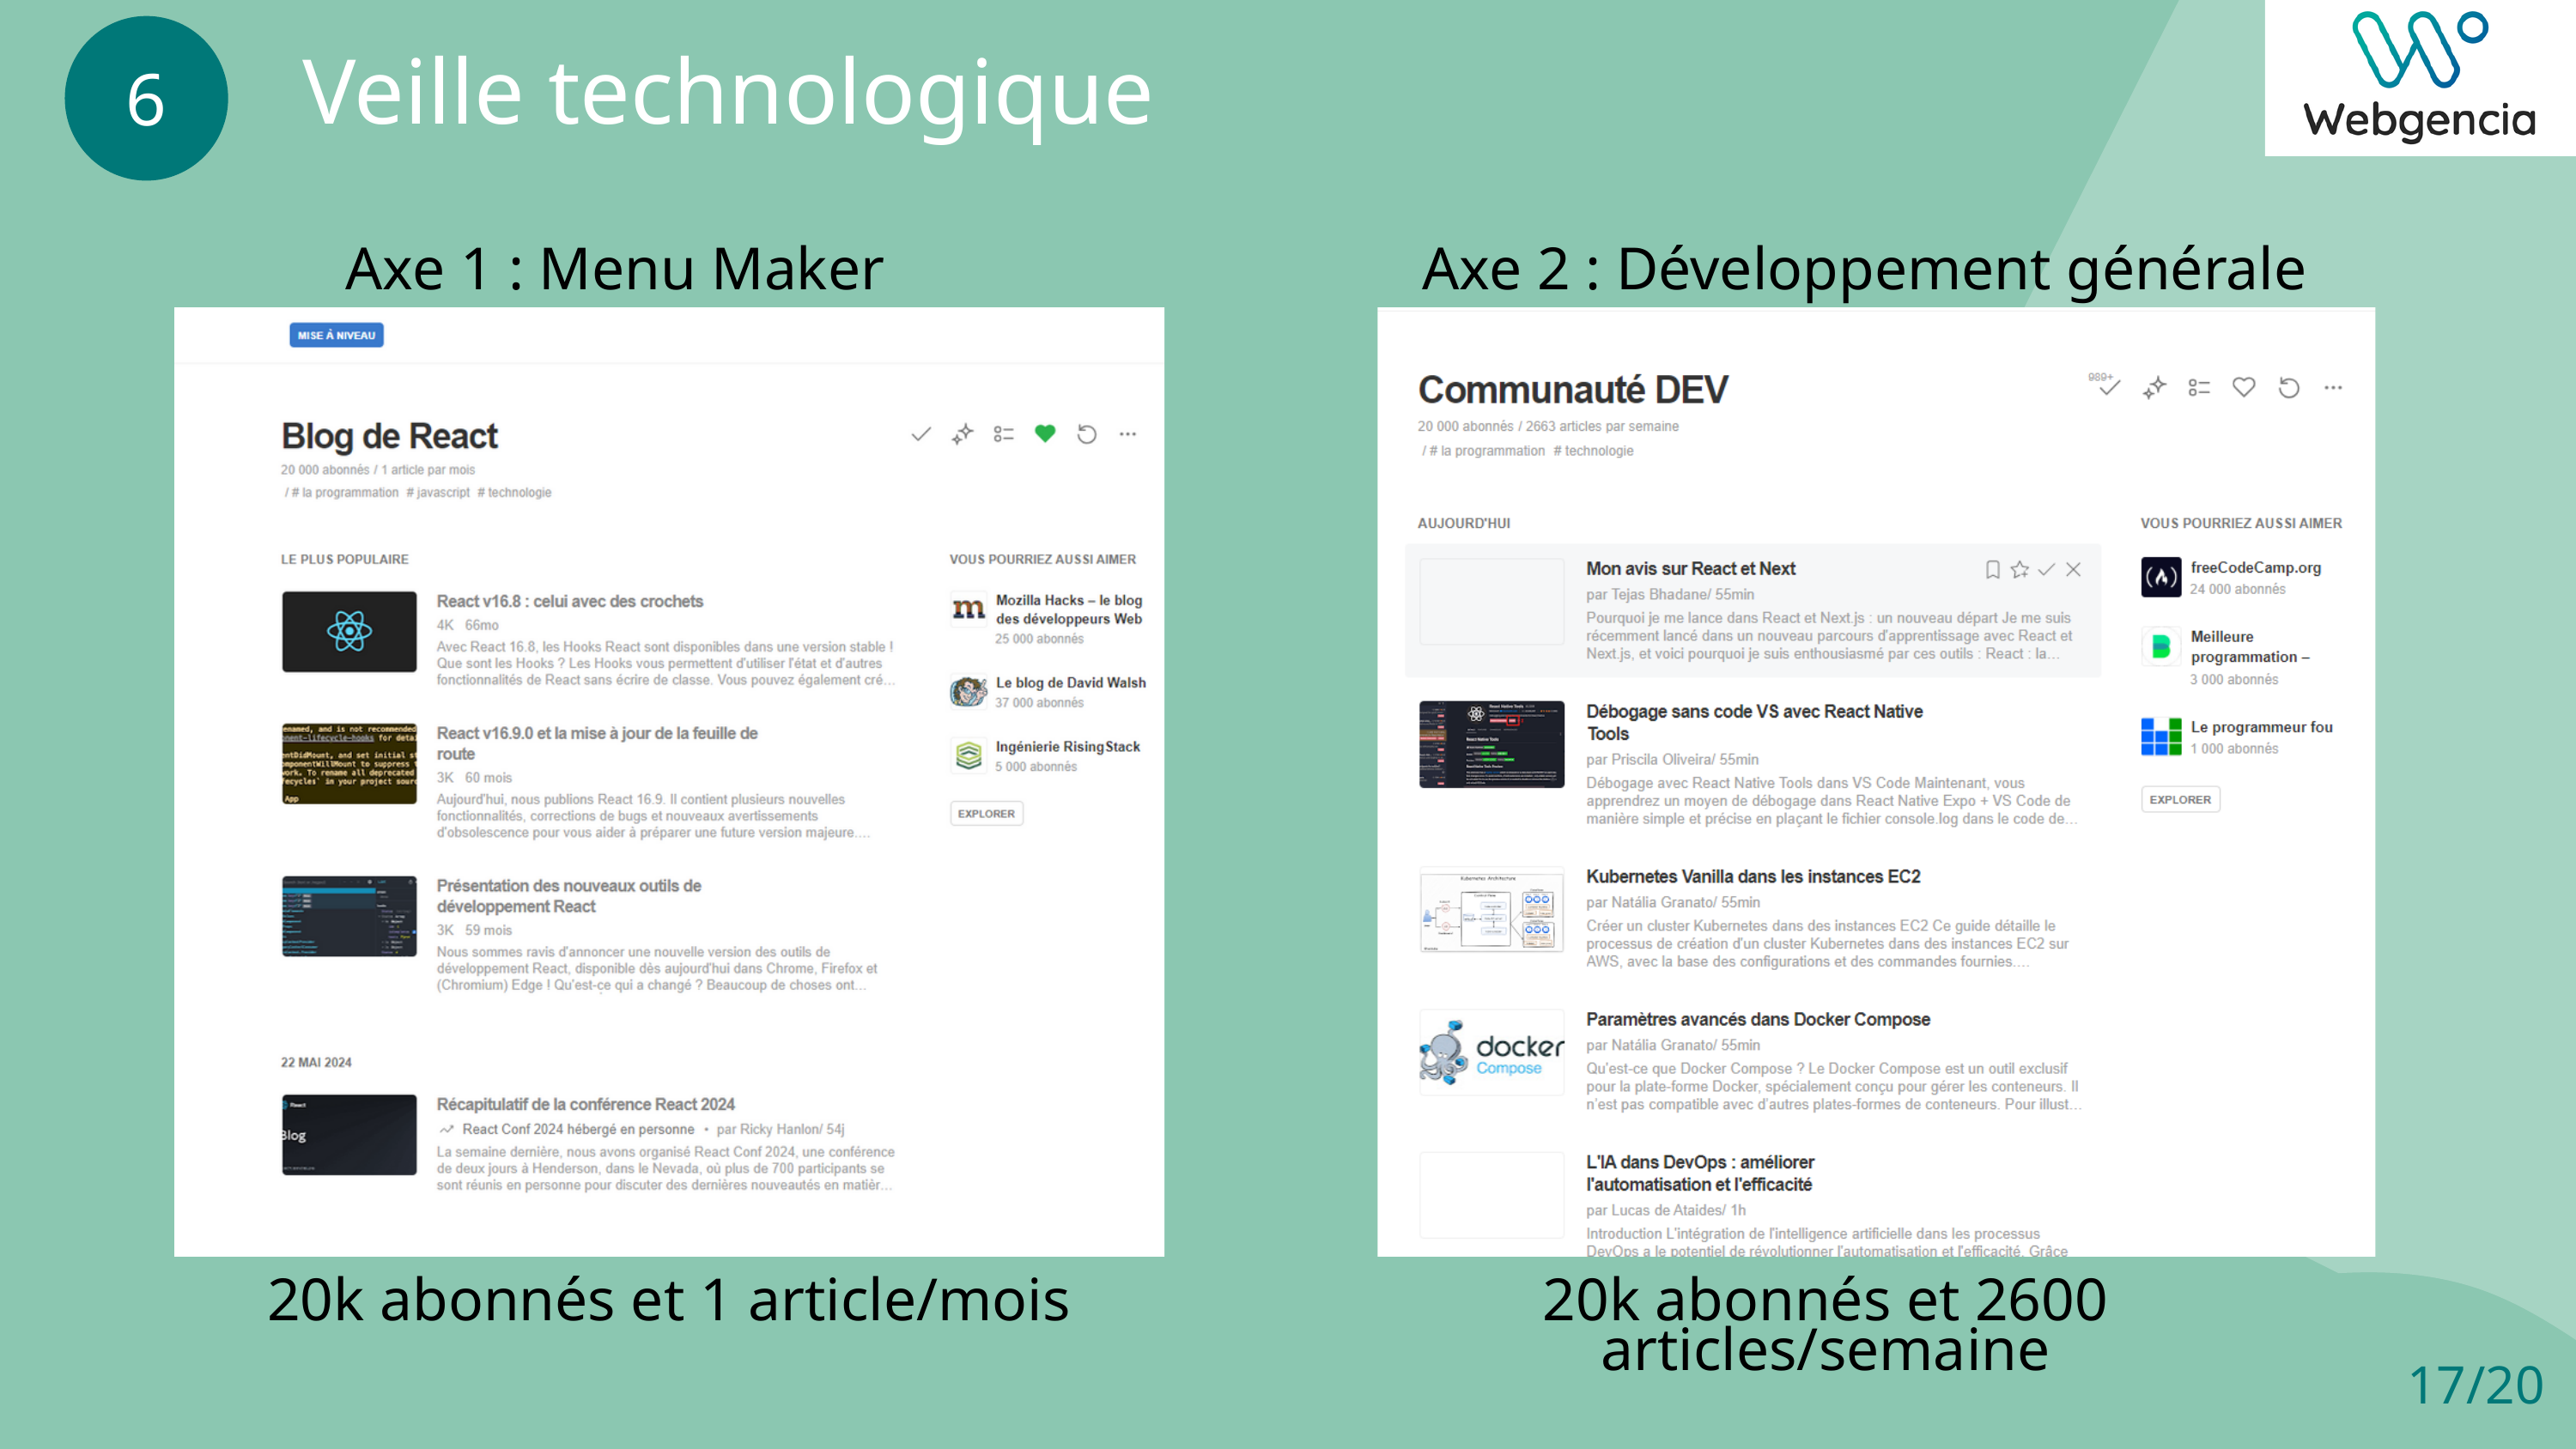

6
Veille technologique
Axe 1 : Menu Maker
Axe 2 : Développement générale
20k abonnés et 1 article/mois
20k abonnés et 2600 articles/semaine
17/20